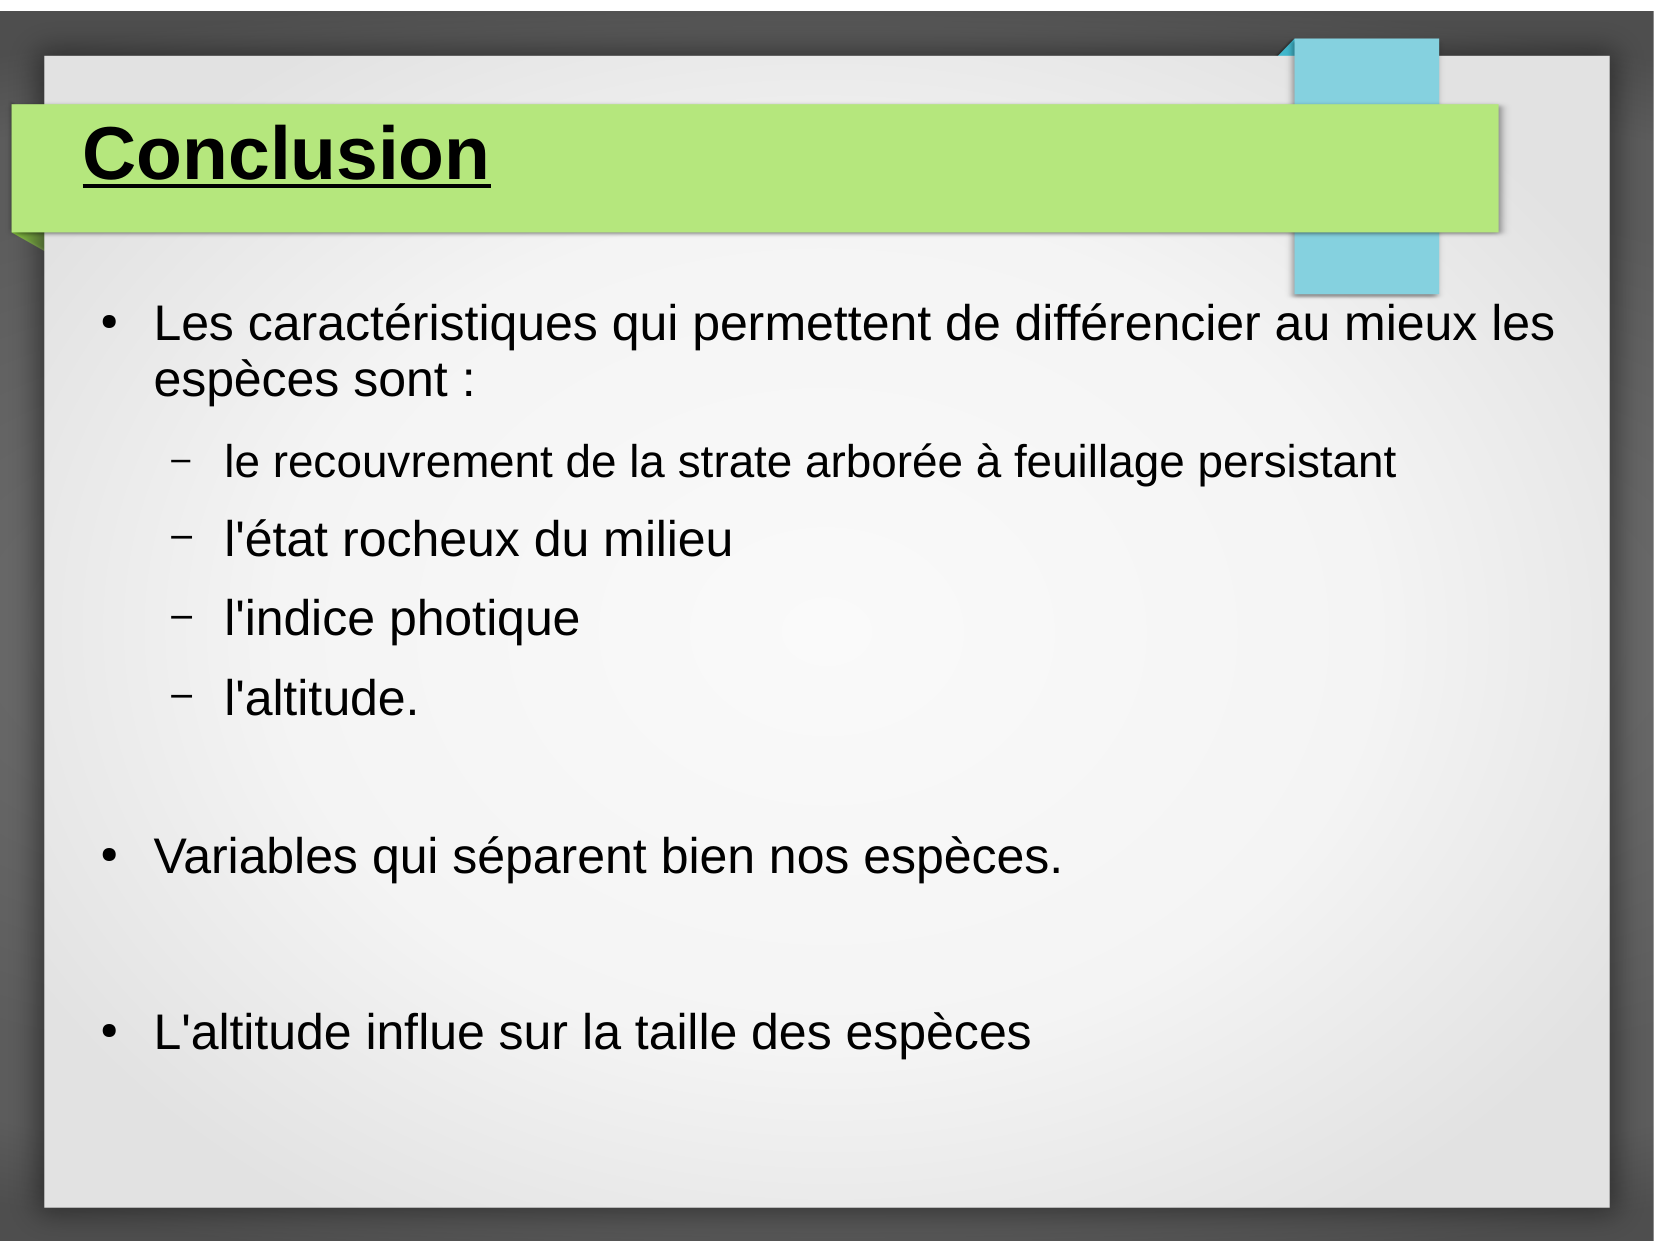

# Conclusion
Les caractéristiques qui permettent de différencier au mieux les espèces sont :
le recouvrement de la strate arborée à feuillage persistant
l'état rocheux du milieu
l'indice photique
l'altitude.
Variables qui séparent bien nos espèces.
L'altitude influe sur la taille des espèces